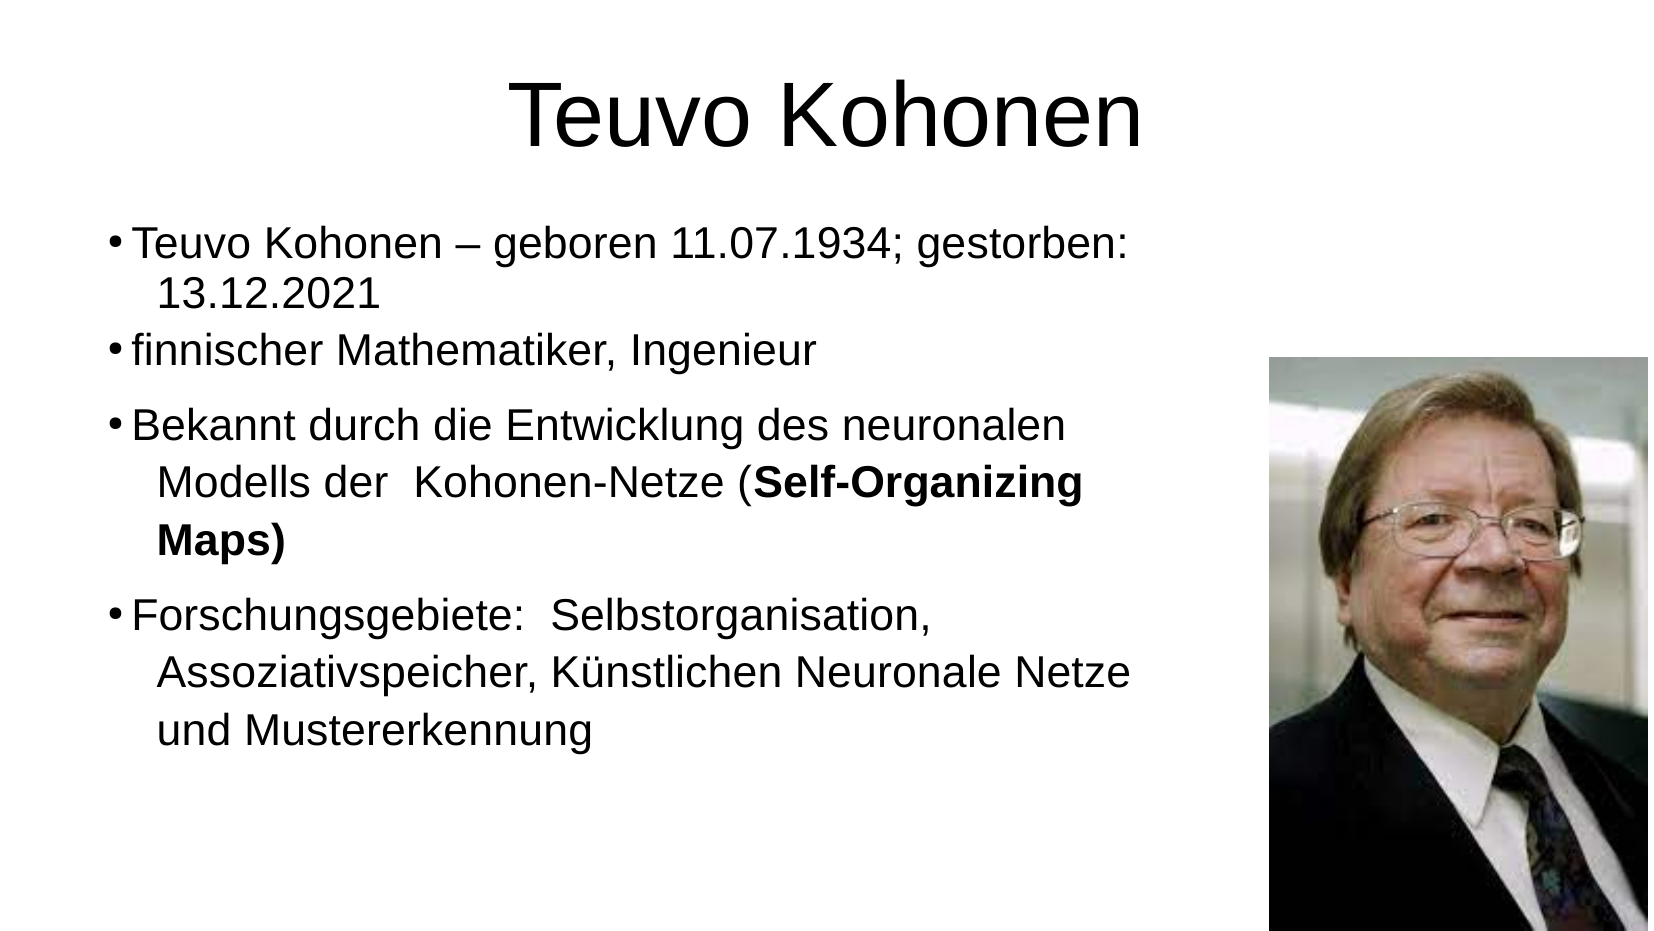

# Teuvo Kohonen
Teuvo Kohonen – geboren 11.07.1934; gestorben: 13.12.2021
finnischer Mathematiker, Ingenieur
Bekannt durch die Entwicklung des neuronalen Modells der Kohonen-Netze (Self-Organizing Maps)
Forschungsgebiete: Selbstorganisation, Assoziativspeicher, Künstlichen Neuronale Netze und Mustererkennung